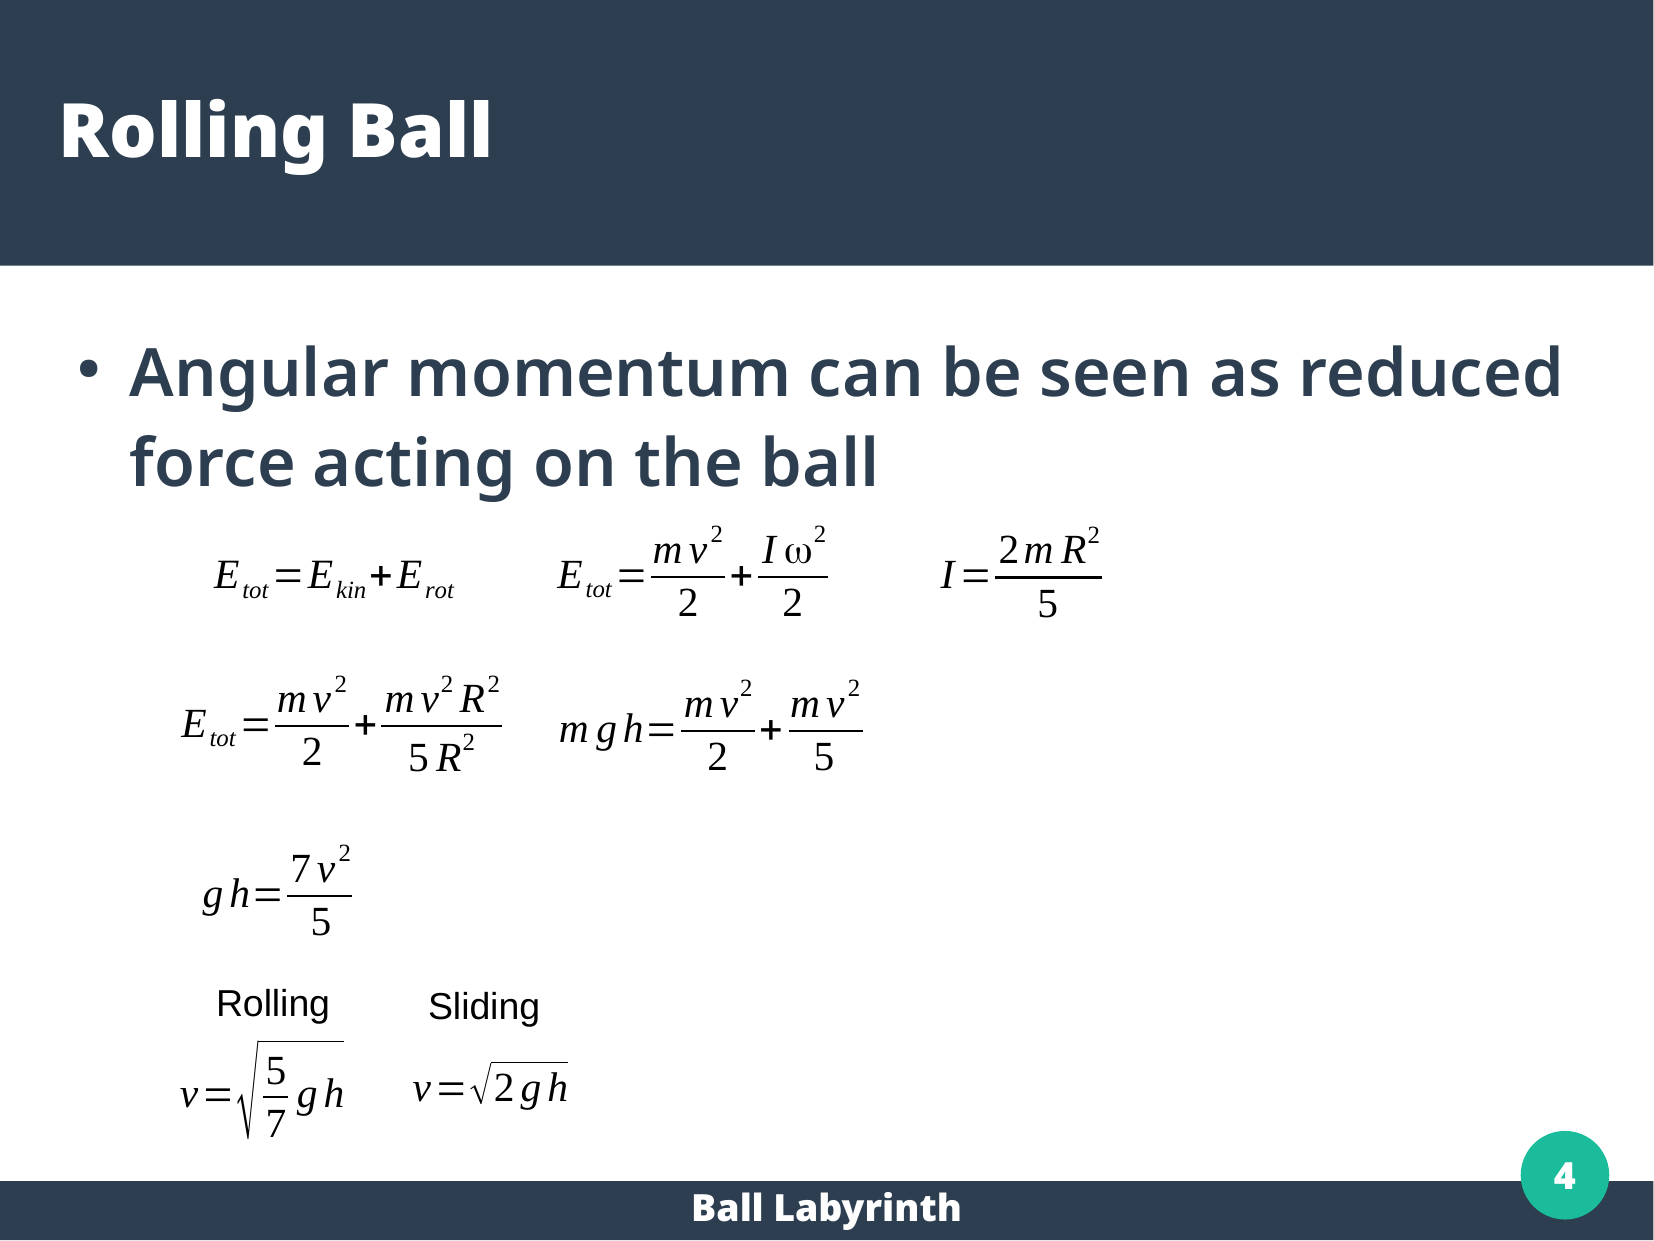

# Rolling Ball
Angular momentum can be seen as reduced force acting on the ball
Rolling
Sliding
4
Ball Labyrinth